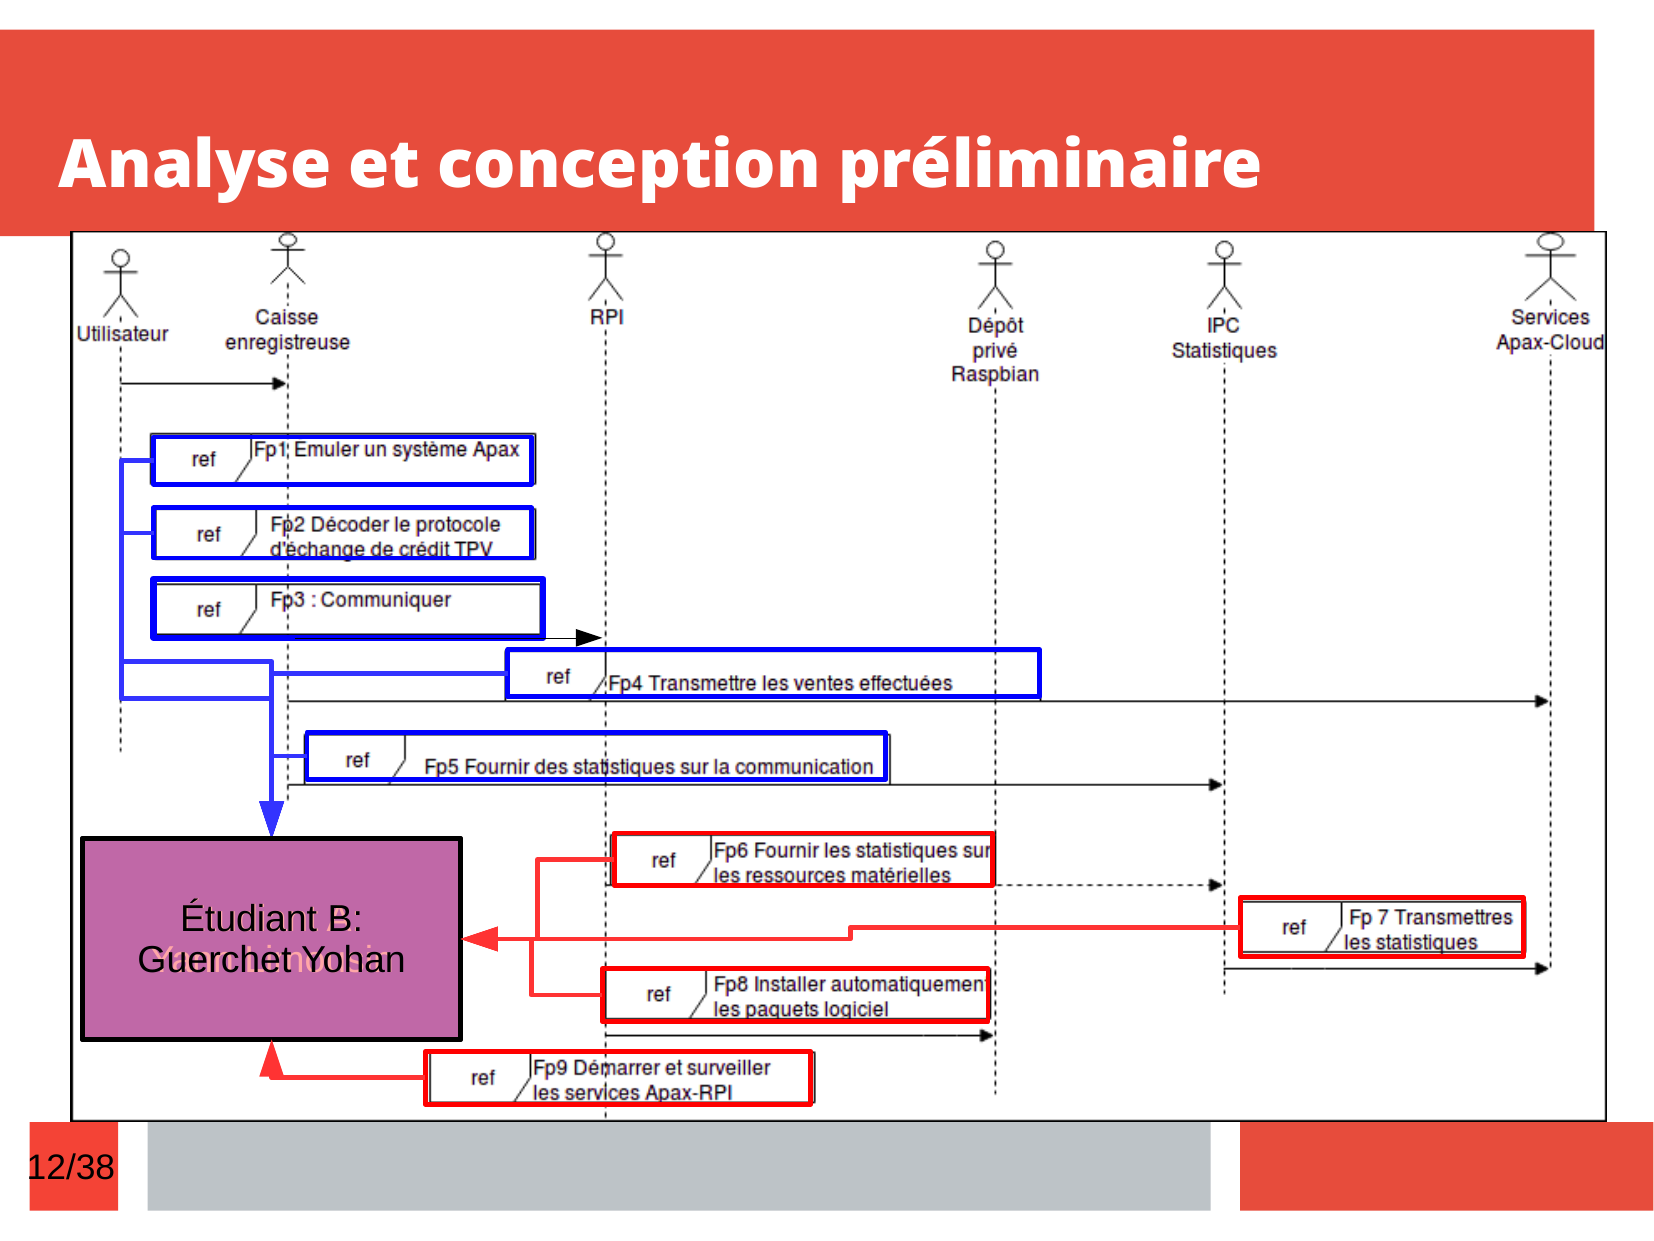

# Analyse et conception préliminaire
Étudiant A:
Yann Limousin
Étudiant B:
Guerchet Yohan